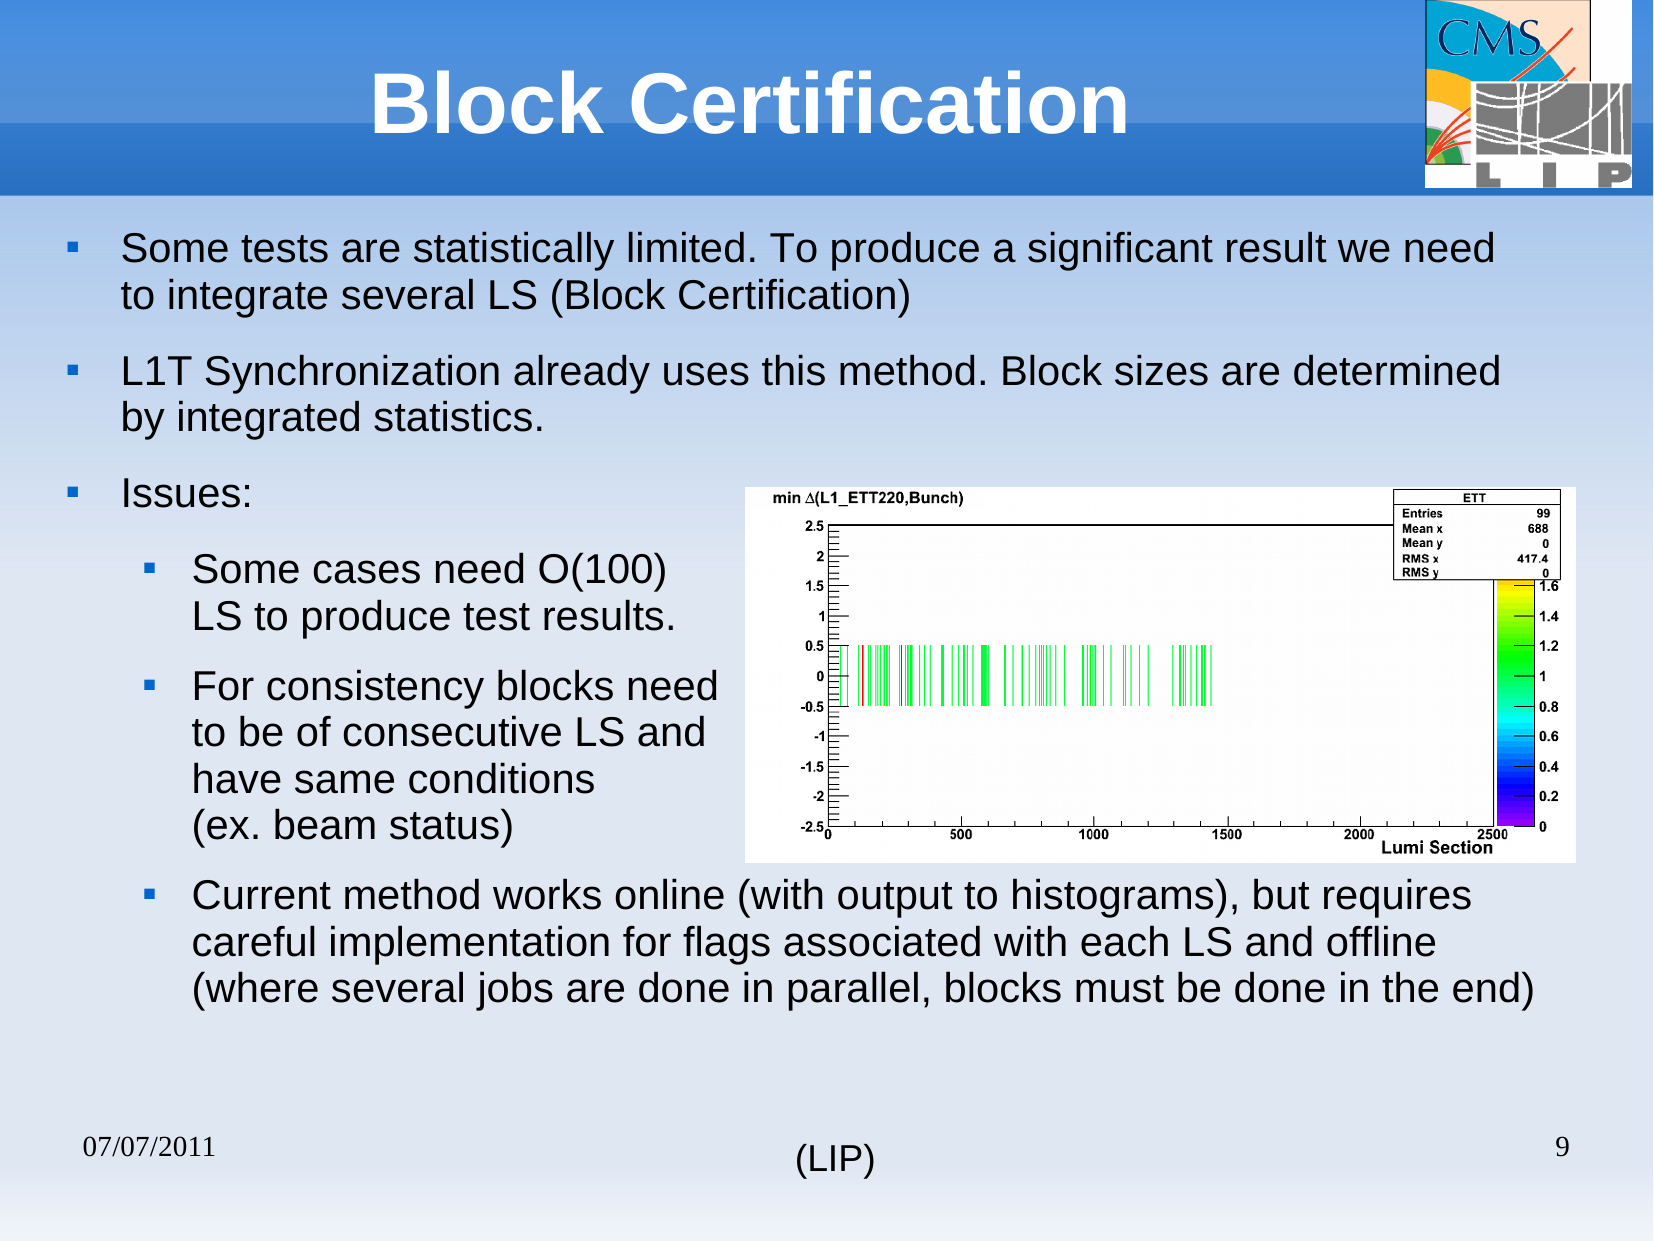

# Block Certification
Some tests are statistically limited. To produce a significant result we need to integrate several LS (Block Certification)
L1T Synchronization already uses this method. Block sizes are determined by integrated statistics.
Issues:
Some cases need O(100)
LS to produce test results.
For consistency blocks need
to be of consecutive LS and
have same conditions
(ex. beam status)
Current method works online (with output to histograms), but requires careful implementation for flags associated with each LS and offline (where several jobs are done in parallel, blocks must be done in the end)
07/07/2011
9